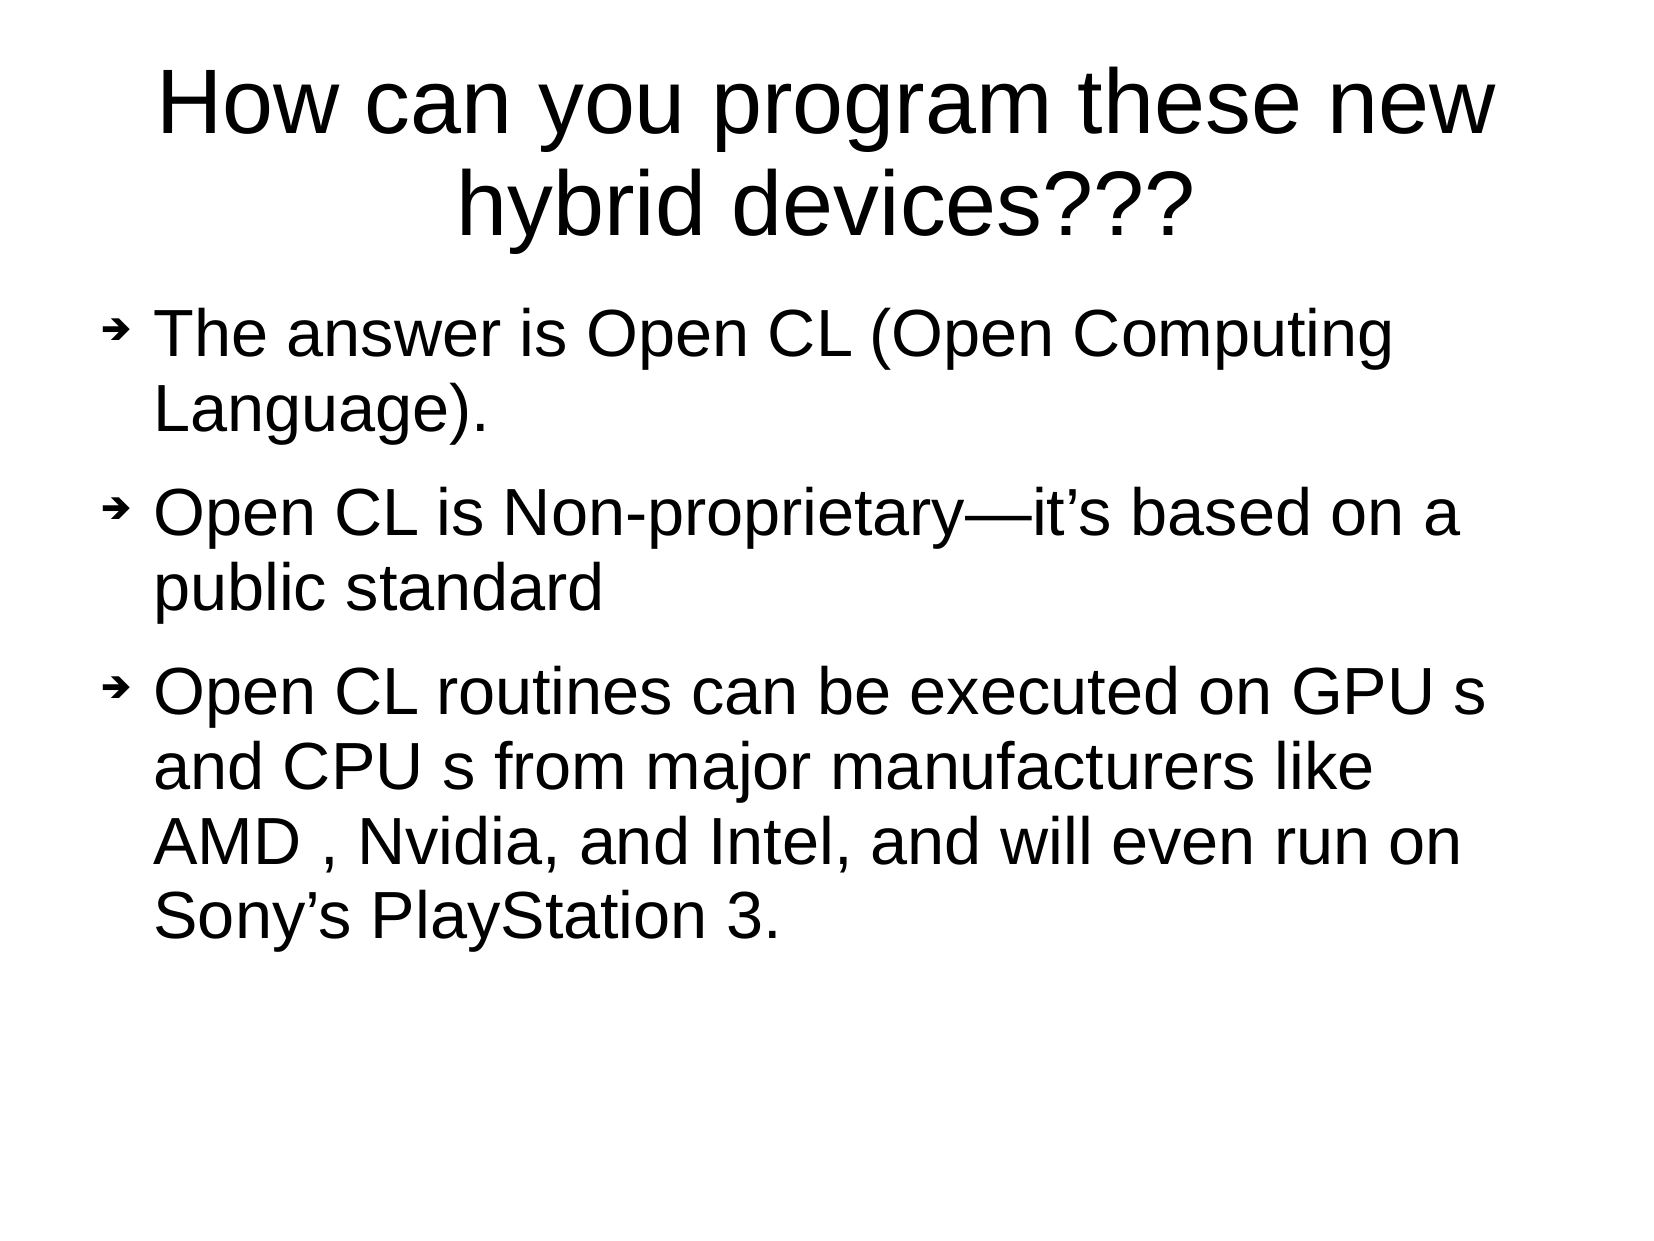

# How can you program these new hybrid devices???
The answer is Open CL (Open Computing Language).
Open CL is Non-proprietary—it’s based on a public standard
Open CL routines can be executed on GPU s and CPU s from major manufacturers like AMD , Nvidia, and Intel, and will even run on Sony’s PlayStation 3.